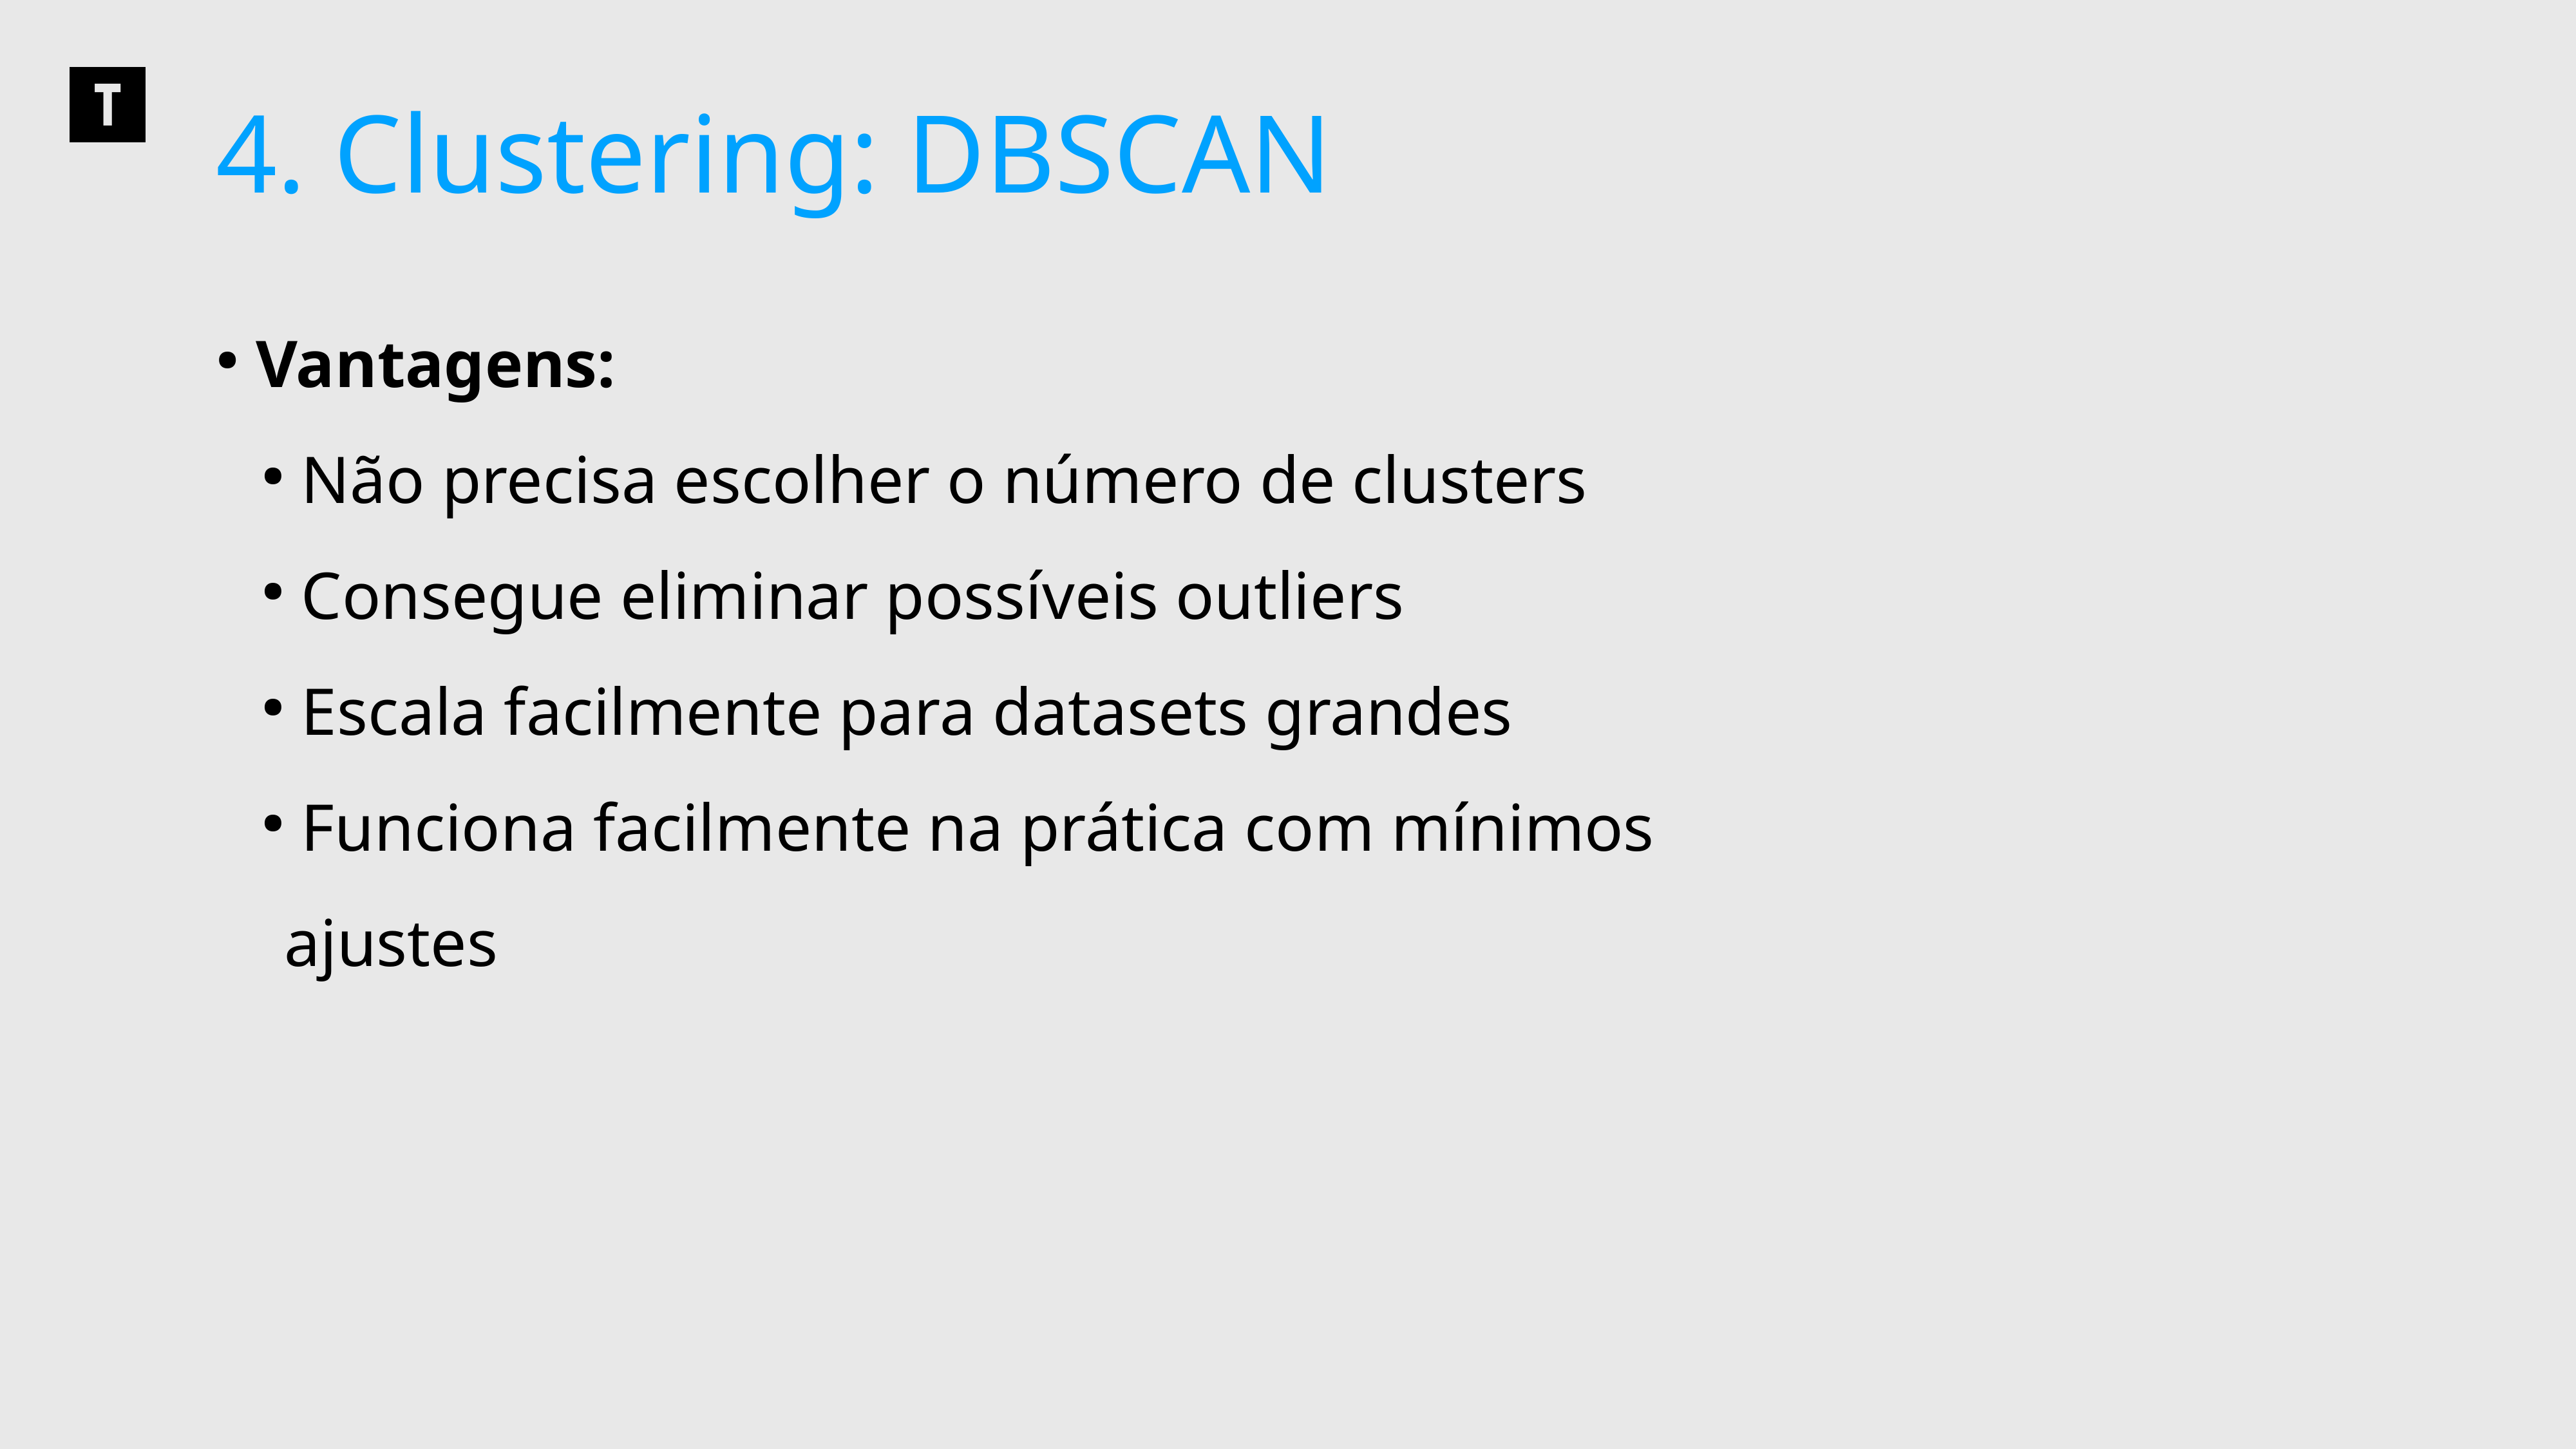

4. Clustering: DBSCAN
 Vantagens:
 Não precisa escolher o número de clusters
 Consegue eliminar possíveis outliers
 Escala facilmente para datasets grandes
 Funciona facilmente na prática com mínimos ajustes